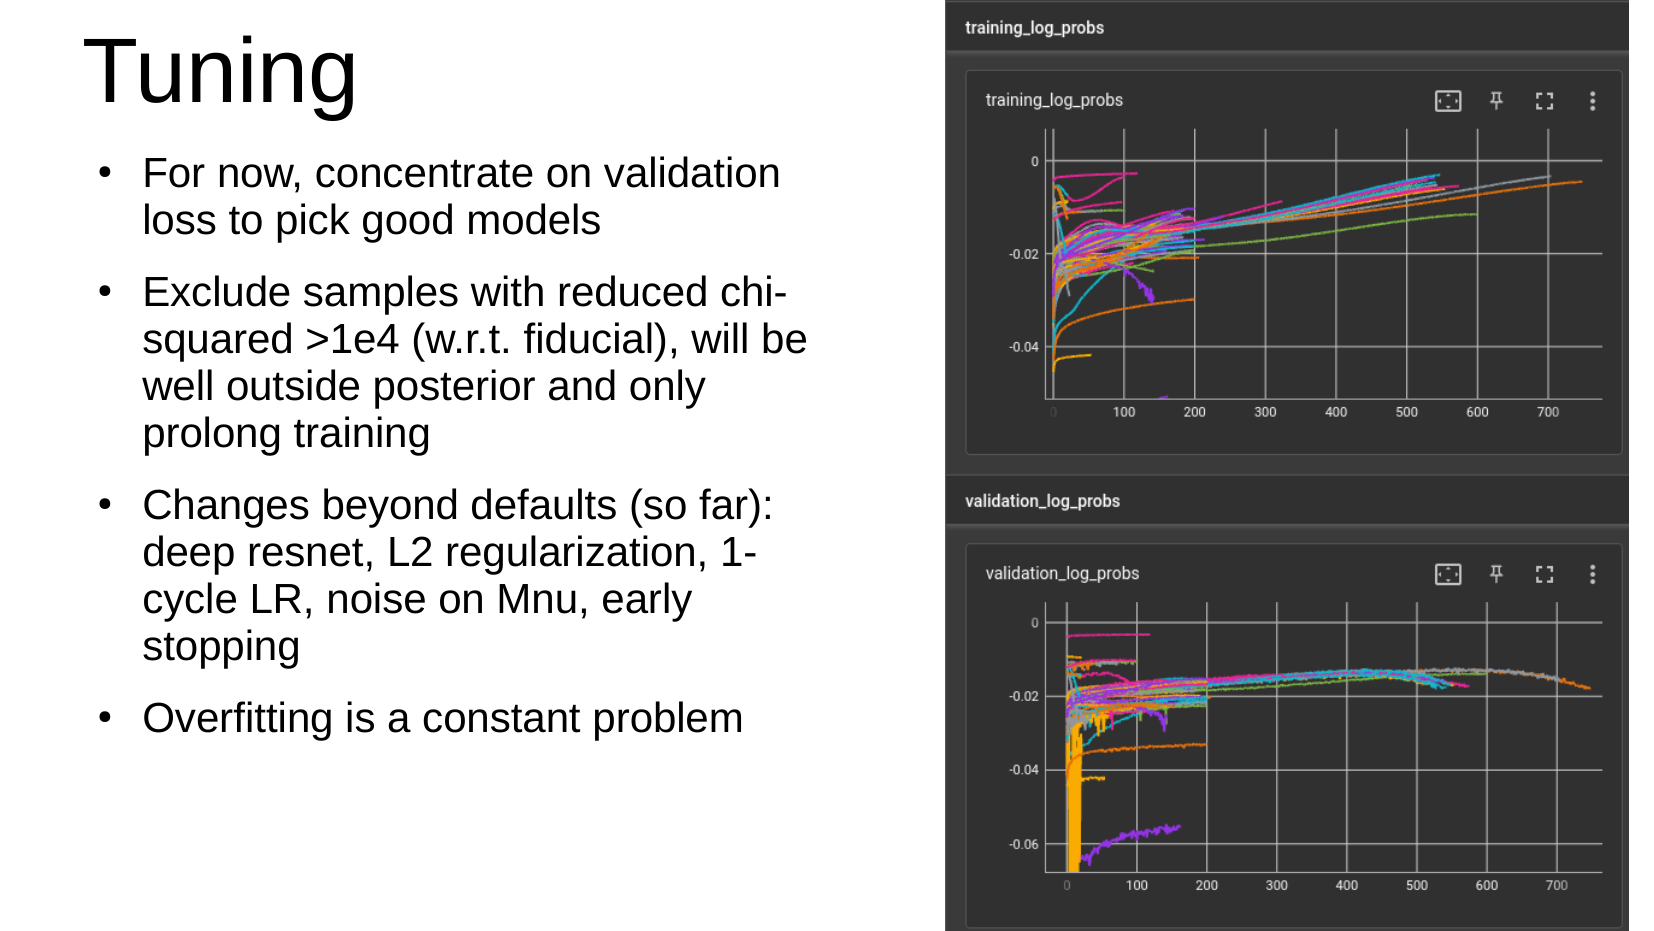

# Tuning
For now, concentrate on validation loss to pick good models
Exclude samples with reduced chi-squared >1e4 (w.r.t. fiducial), will be well outside posterior and only prolong training
Changes beyond defaults (so far): deep resnet, L2 regularization, 1-cycle LR, noise on Mnu, early stopping
Overfitting is a constant problem